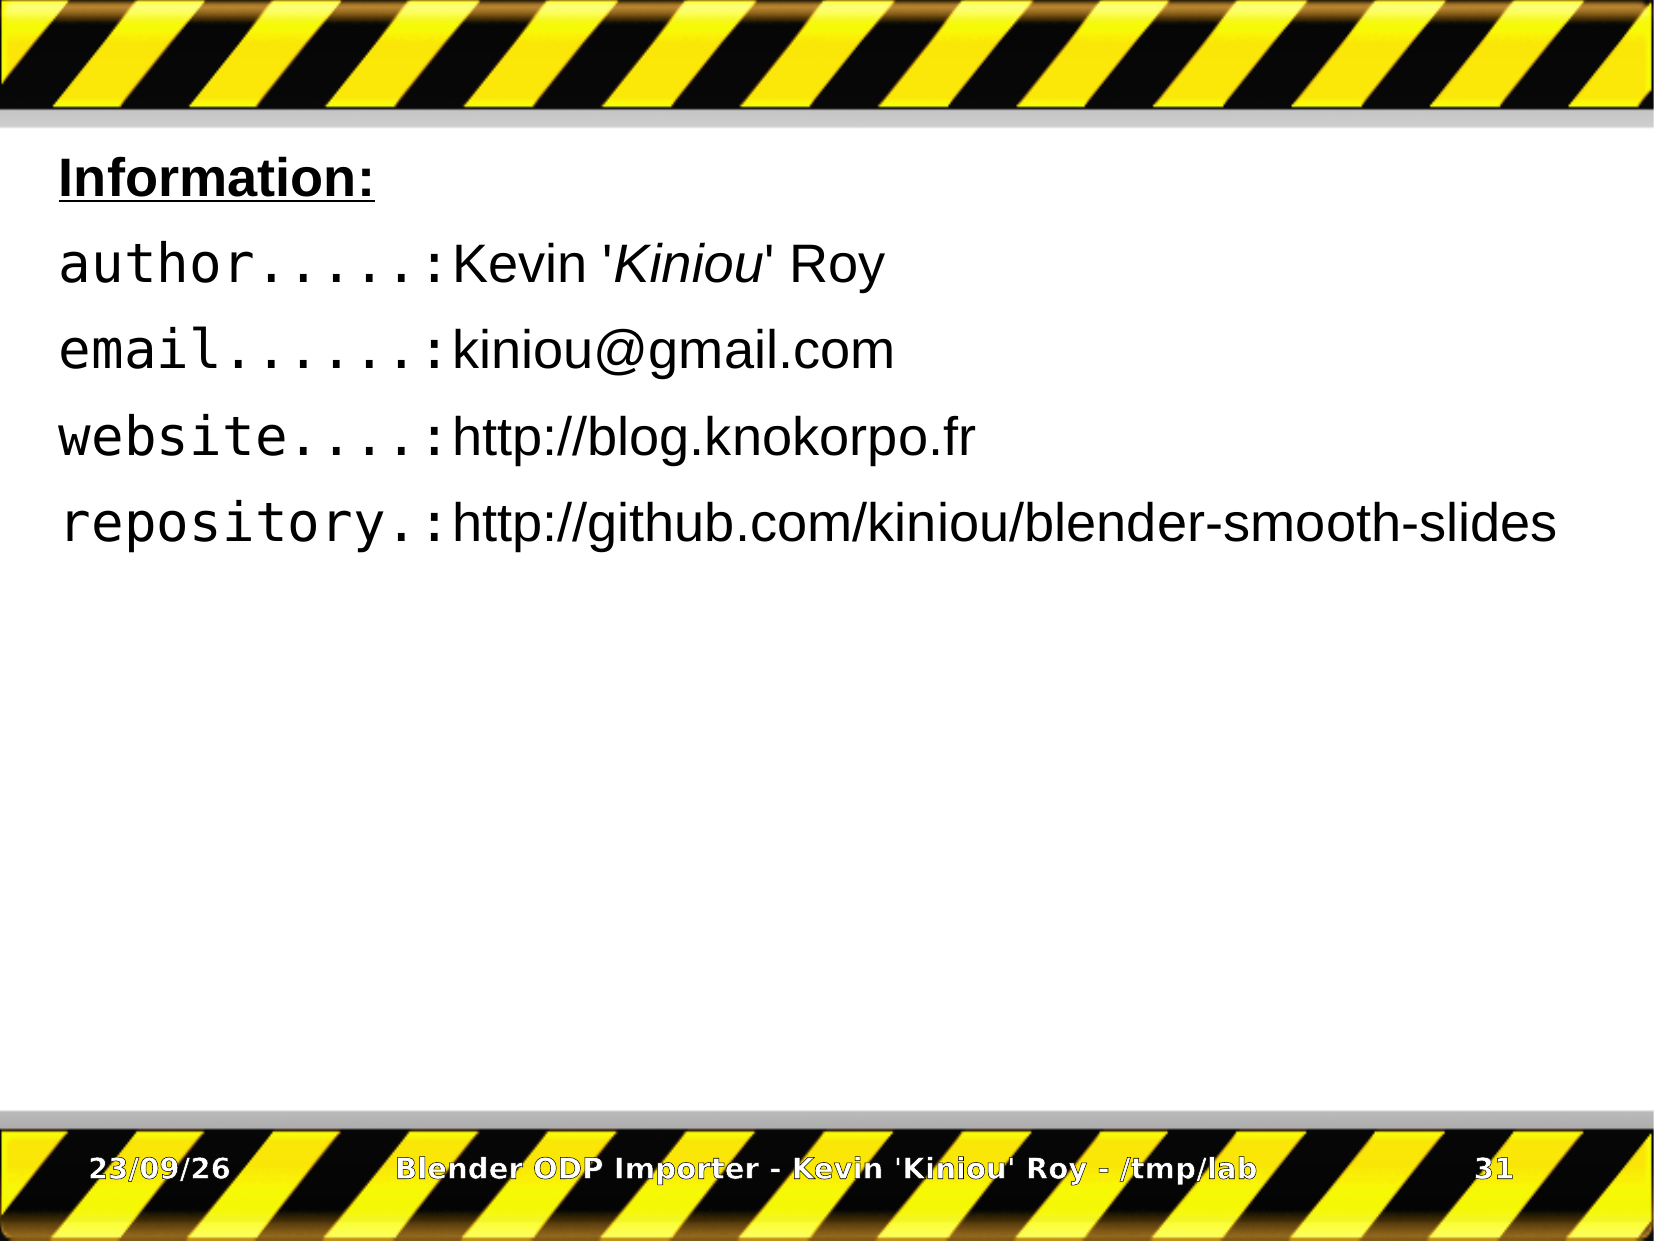

#
Information:
author.....:Kevin 'Kiniou' Roy
email......:kiniou@gmail.com
website....:http://blog.knokorpo.fr
repository.:http://github.com/kiniou/blender-smooth-slides
Blender ODP Importer - Kevin 'Kiniou' Roy - /tmp/lab
31